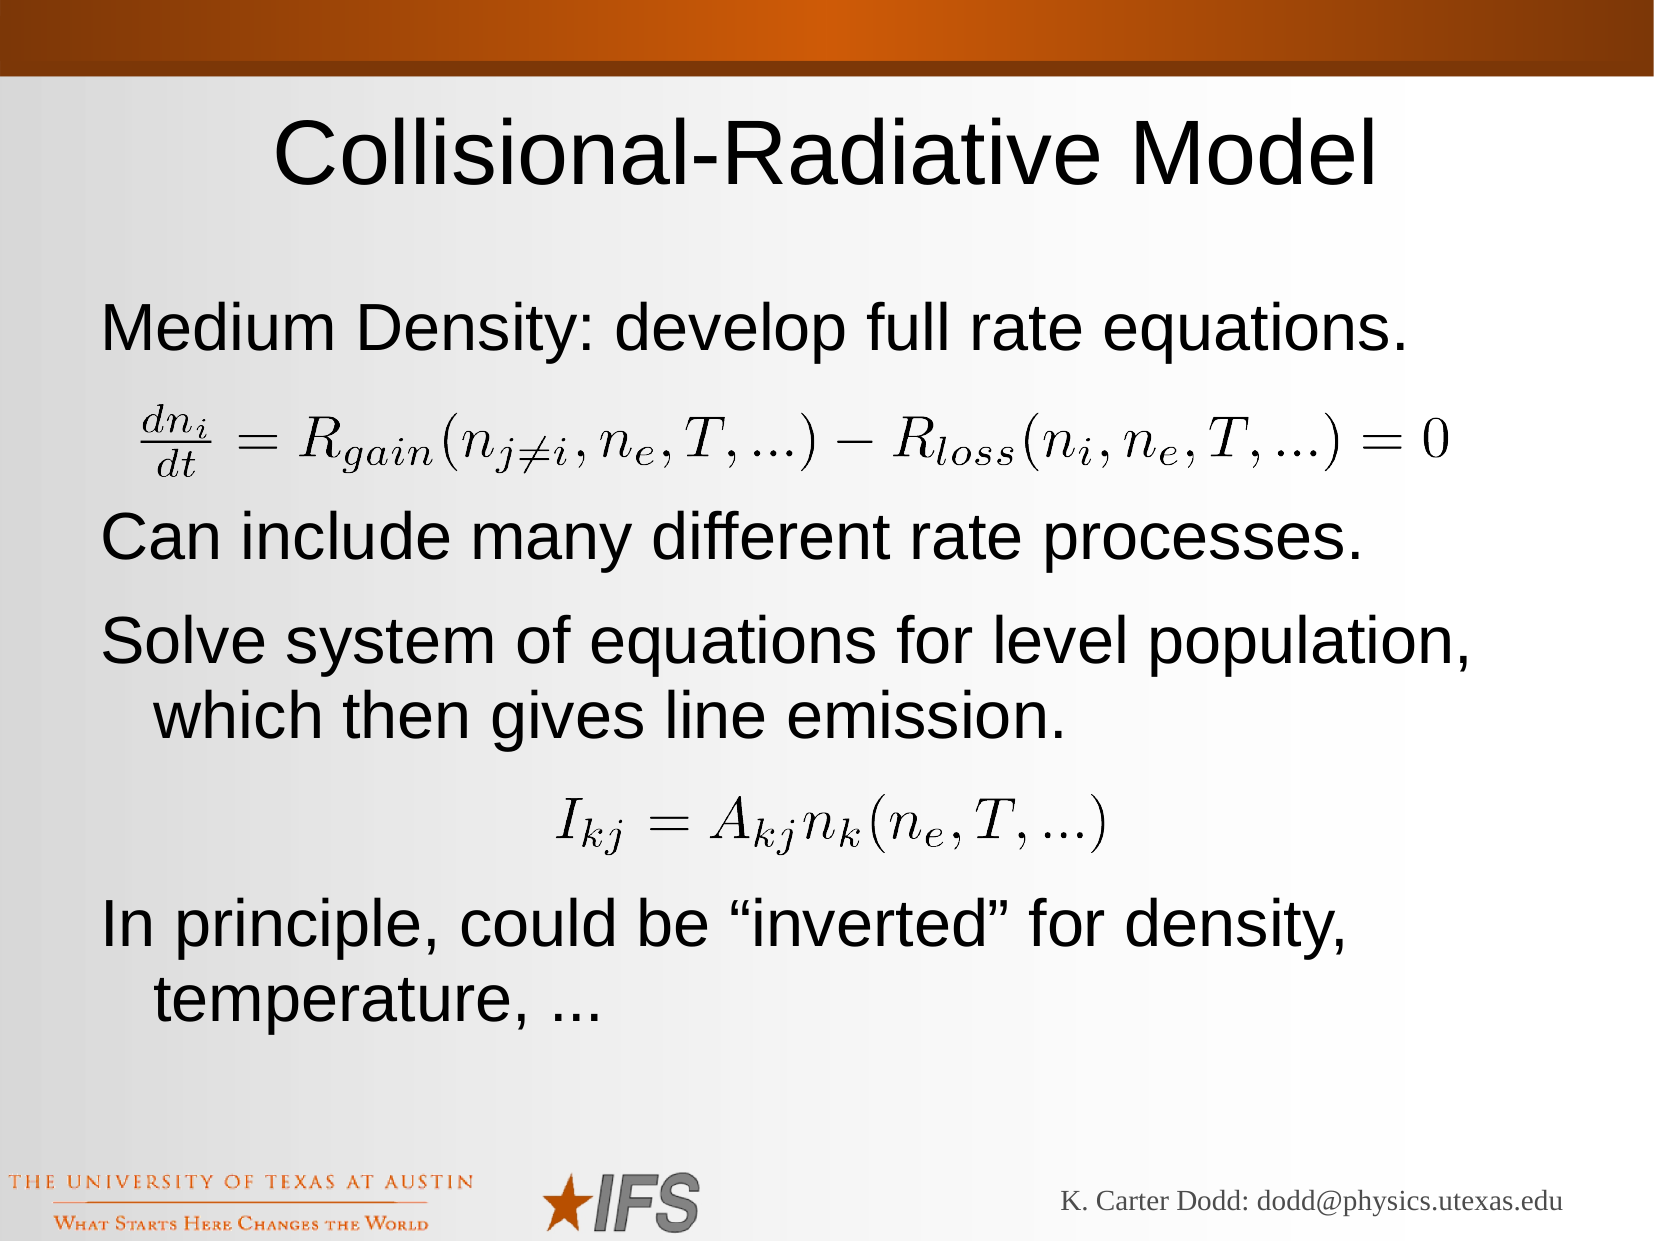

# Collisional-Radiative Model
Medium Density: develop full rate equations.
Can include many different rate processes.
Solve system of equations for level population, which then gives line emission.
In principle, could be “inverted” for density, temperature, ...